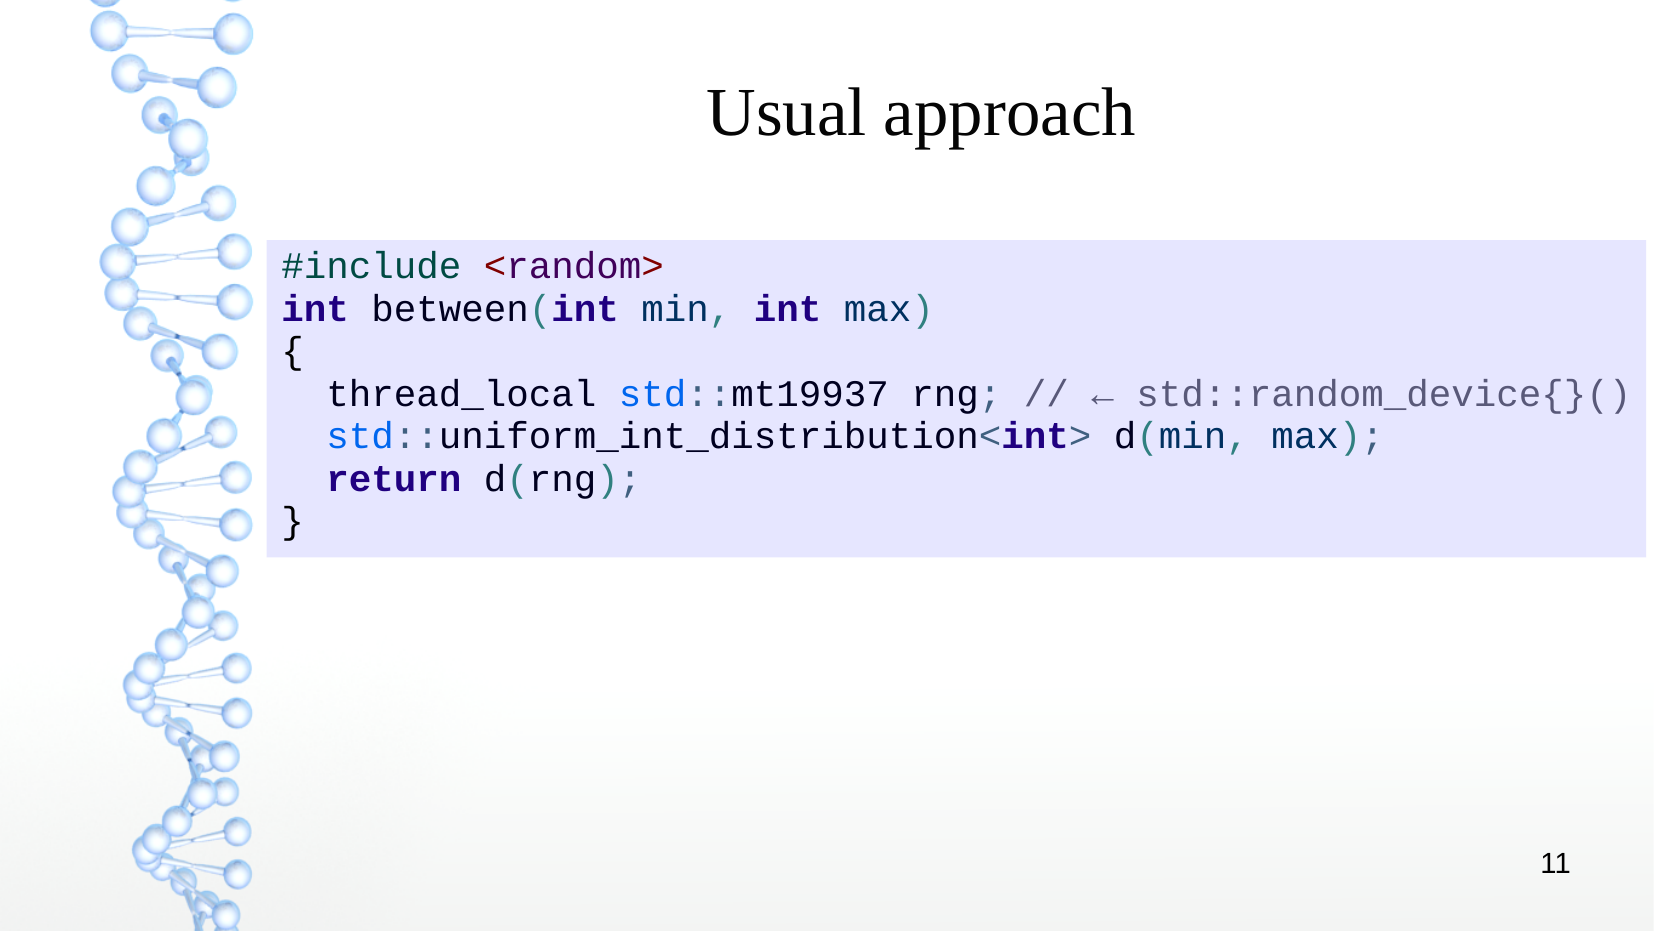

# Usual approach
#include <random>
int between(int min, int max)
{
 thread_local std::mt19937 rng; // ← std::random_device{}()
 std::uniform_int_distribution<int> d(min, max);
 return d(rng);
}
11